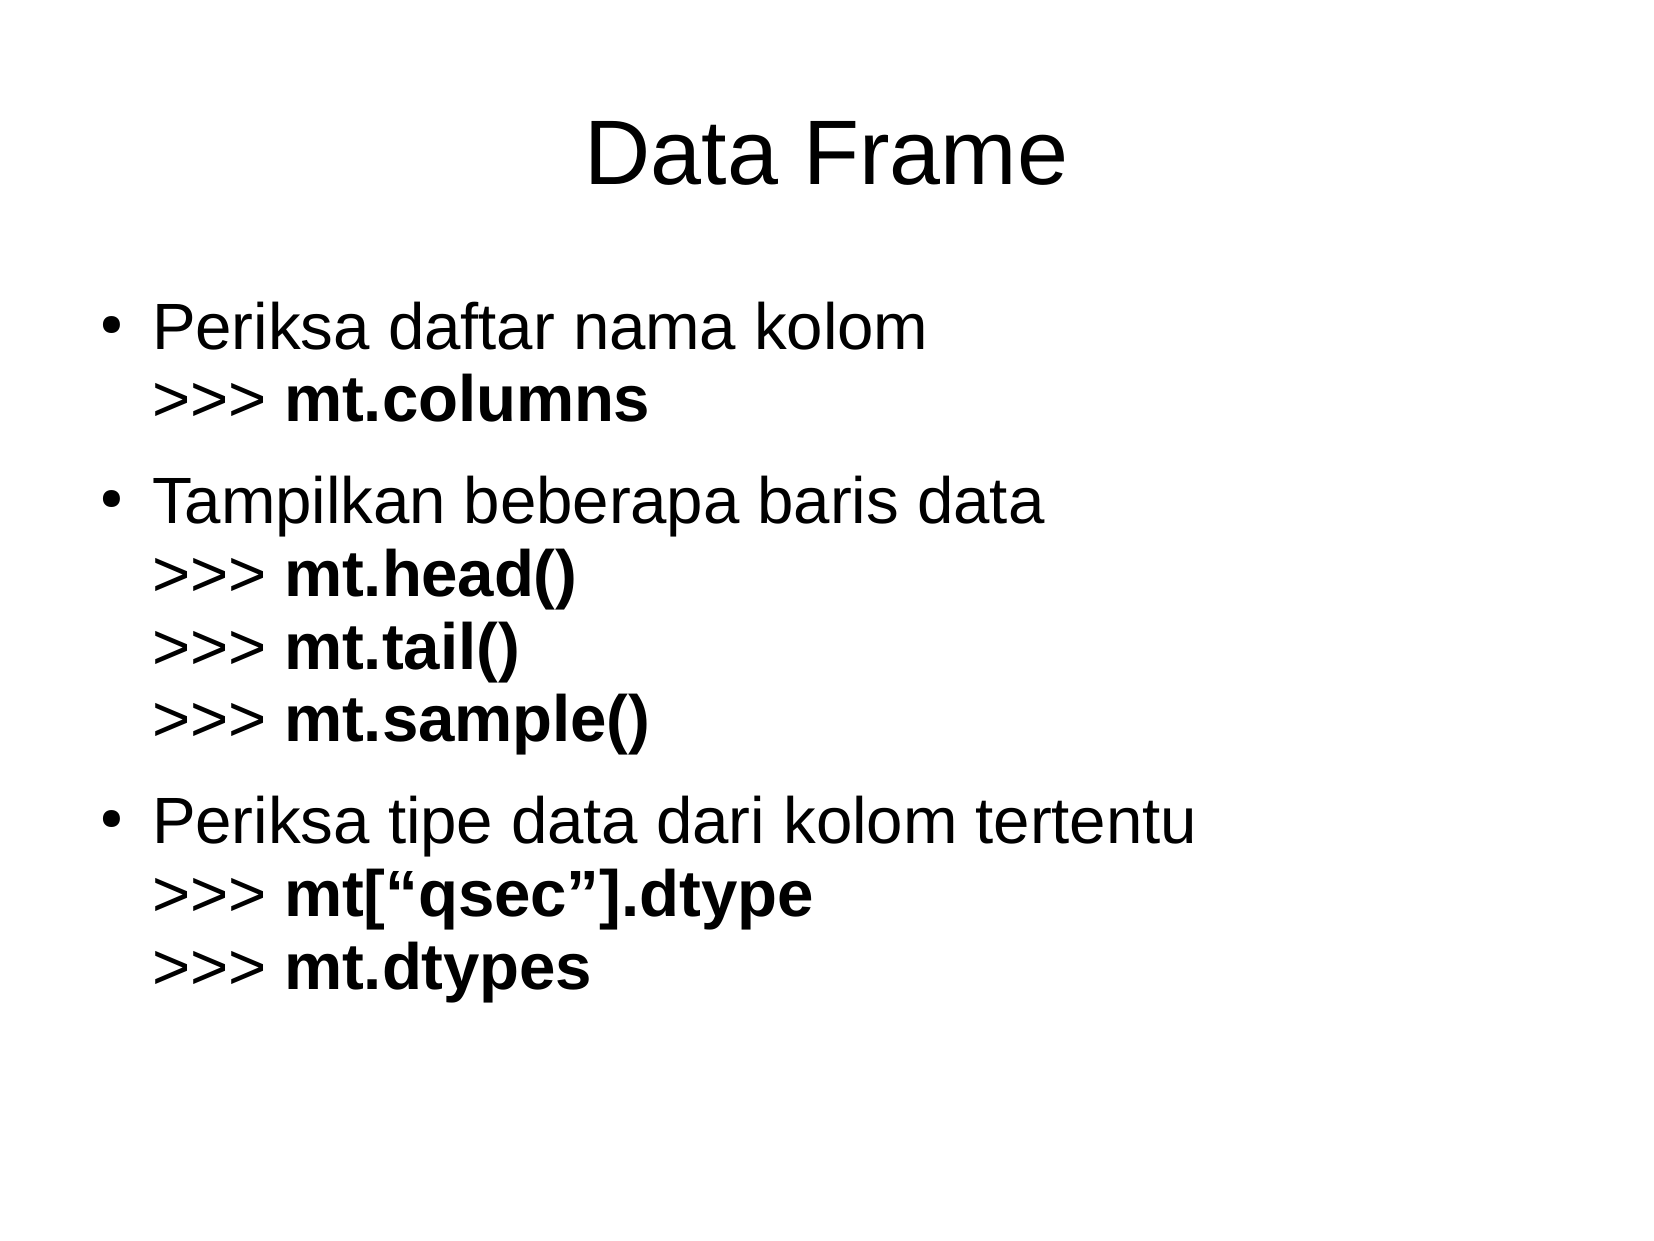

# Data Frame
Periksa daftar nama kolom
>>> mt.columns
Tampilkan beberapa baris data
>>> mt.head()
>>> mt.tail()
>>> mt.sample()
Periksa tipe data dari kolom tertentu
>>> mt[“qsec”].dtype
>>> mt.dtypes